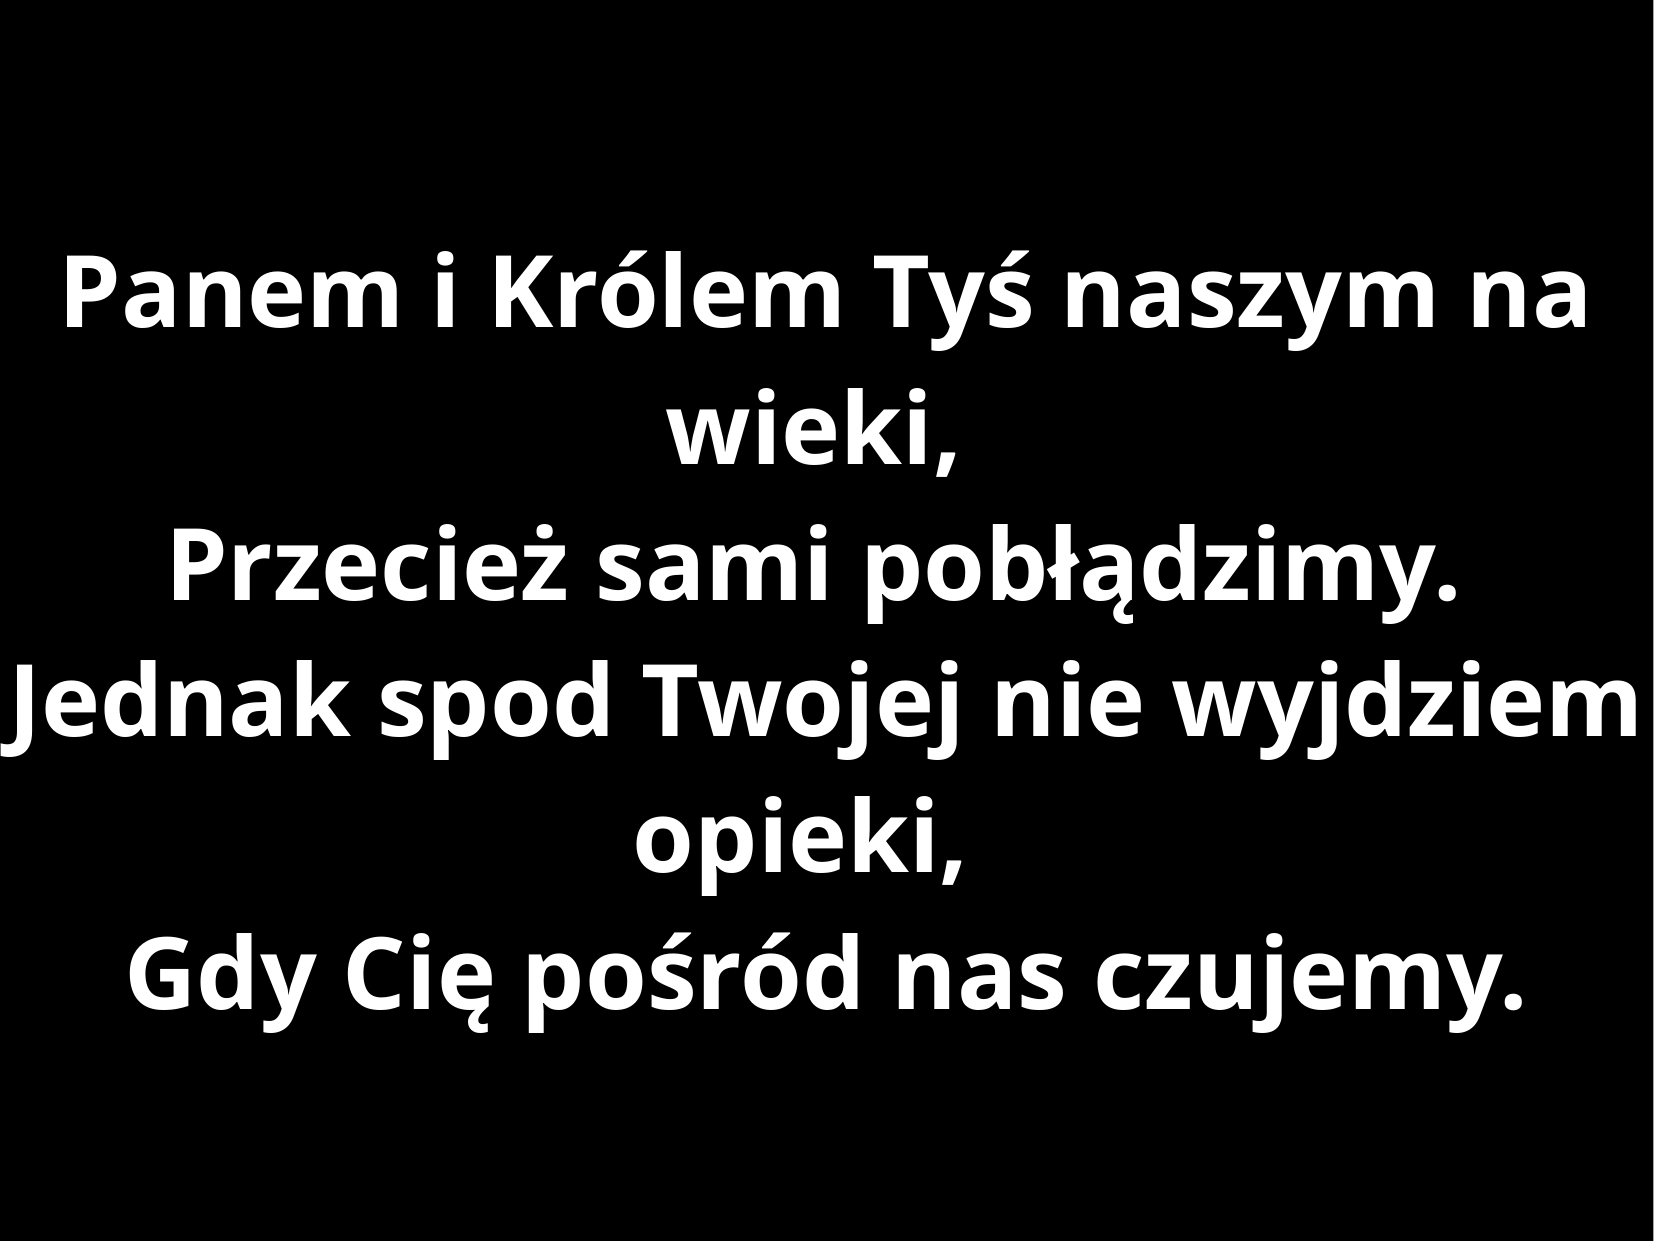

# Panem i Królem Tyś naszym na wieki, Przecież sami pobłądzimy. Jednak spod Twojej nie wyjdziem opieki, Gdy Cię pośród nas czujemy.